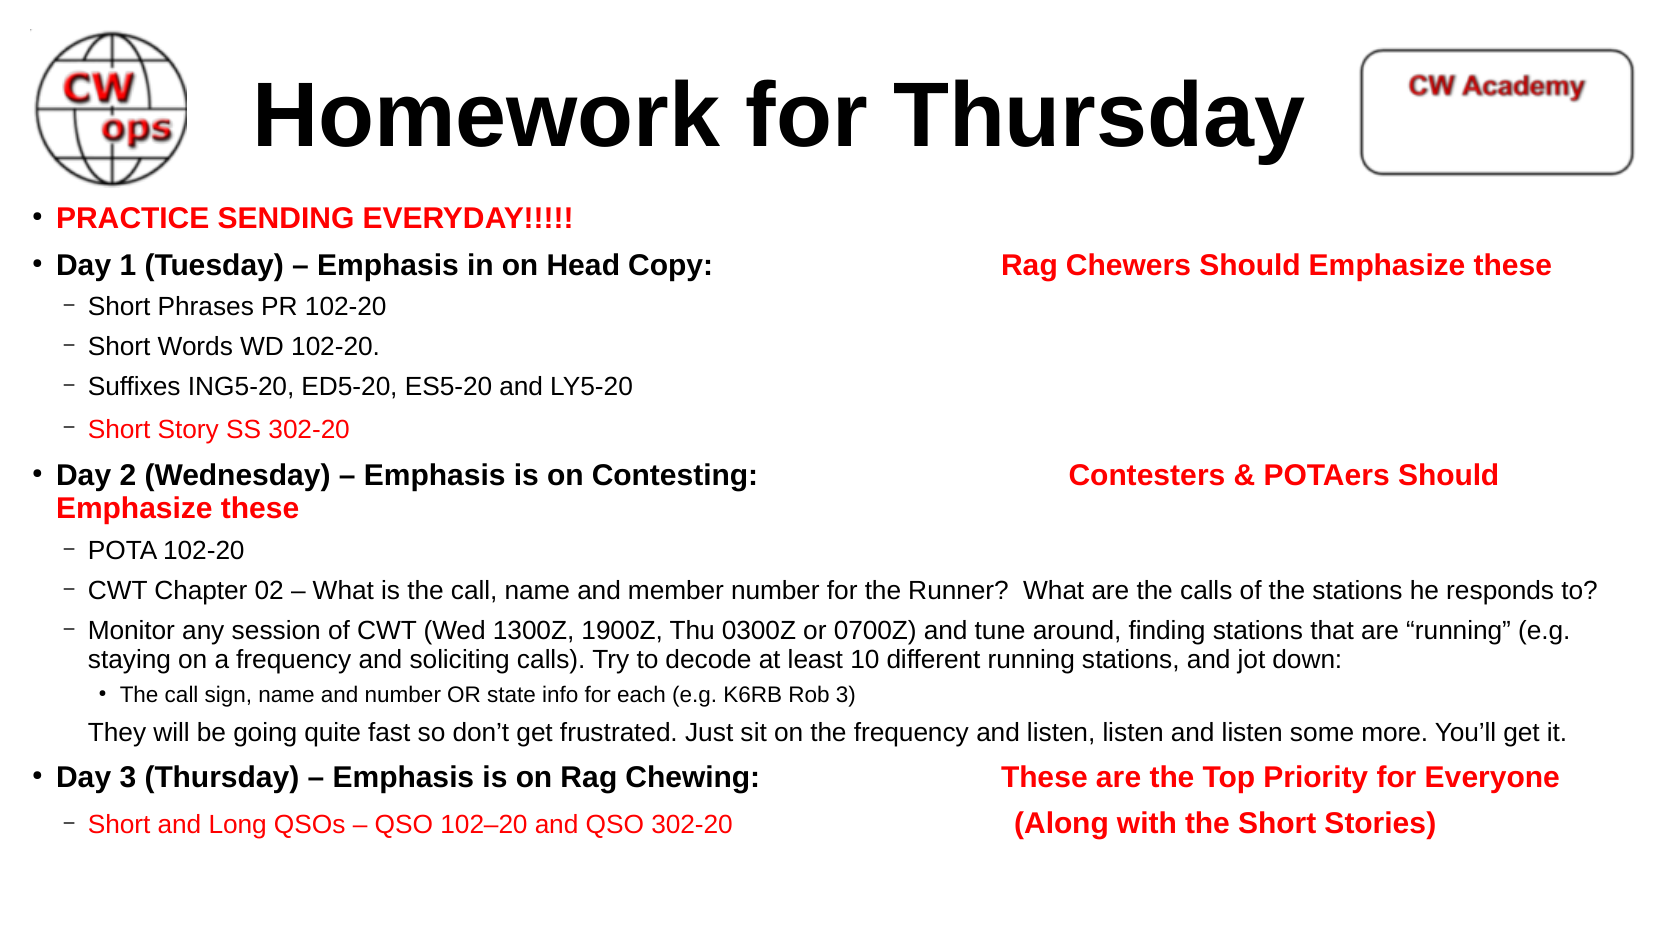

# Homework for Thursday
PRACTICE SENDING EVERYDAY!!!!!
Day 1 (Tuesday) – Emphasis in on Head Copy: 				 	 	 	 	 	 	 	Rag Chewers Should Emphasize these
Short Phrases PR 102-20
Short Words WD 102-20.
Suffixes ING5-20, ED5-20, ES5-20 and LY5-20
Short Story SS 302-20
Day 2 (Wednesday) – Emphasis is on Contesting: 	 	 				 		 		 	Contesters & POTAers Should Emphasize these
POTA 102-20
CWT Chapter 02 – What is the call, name and member number for the Runner? What are the calls of the stations he responds to?
Monitor any session of CWT (Wed 1300Z, 1900Z, Thu 0300Z or 0700Z) and tune around, finding stations that are “running” (e.g. staying on a frequency and soliciting calls). Try to decode at least 10 different running stations, and jot down:
The call sign, name and number OR state info for each (e.g. K6RB Rob 3)
They will be going quite fast so don’t get frustrated. Just sit on the frequency and listen, listen and listen some more. You’ll get it.
Day 3 (Thursday) – Emphasis is on Rag Chewing:	 	 	 	 			 			 	These are the Top Priority for Everyone
Short and Long QSOs – QSO 102–20 and QSO 302-20 		 (Along with the Short Stories)